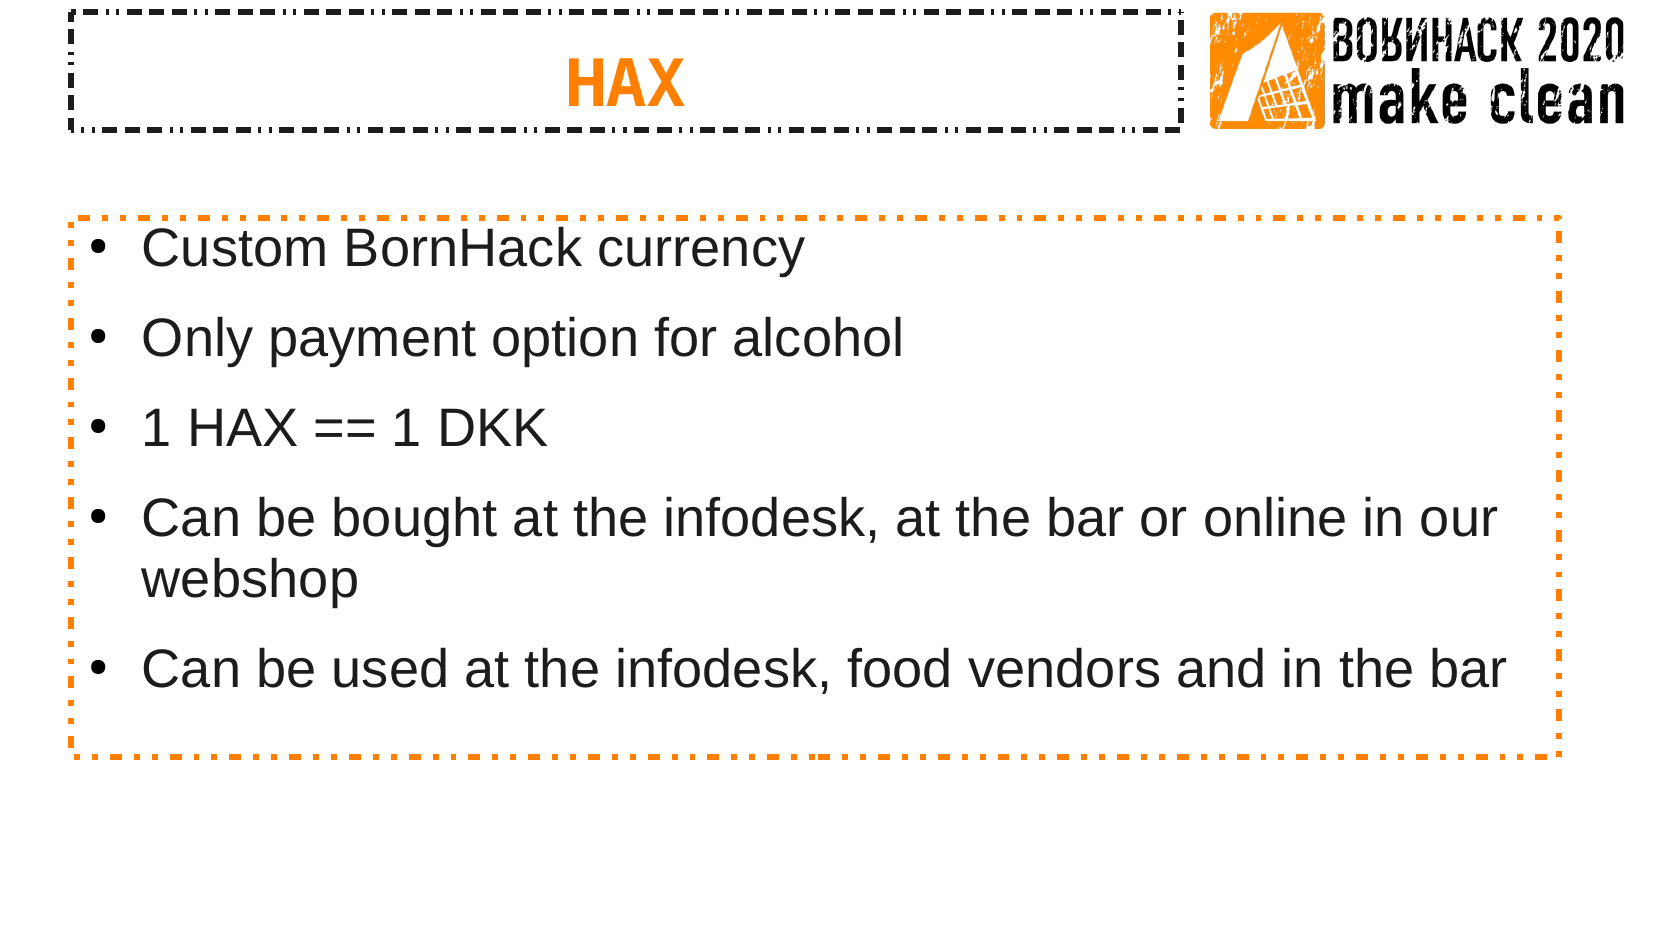

# HAX
Custom BornHack currency
Only payment option for alcohol
1 HAX == 1 DKK
Can be bought at the infodesk, at the bar or online in our webshop
Can be used at the infodesk, food vendors and in the bar